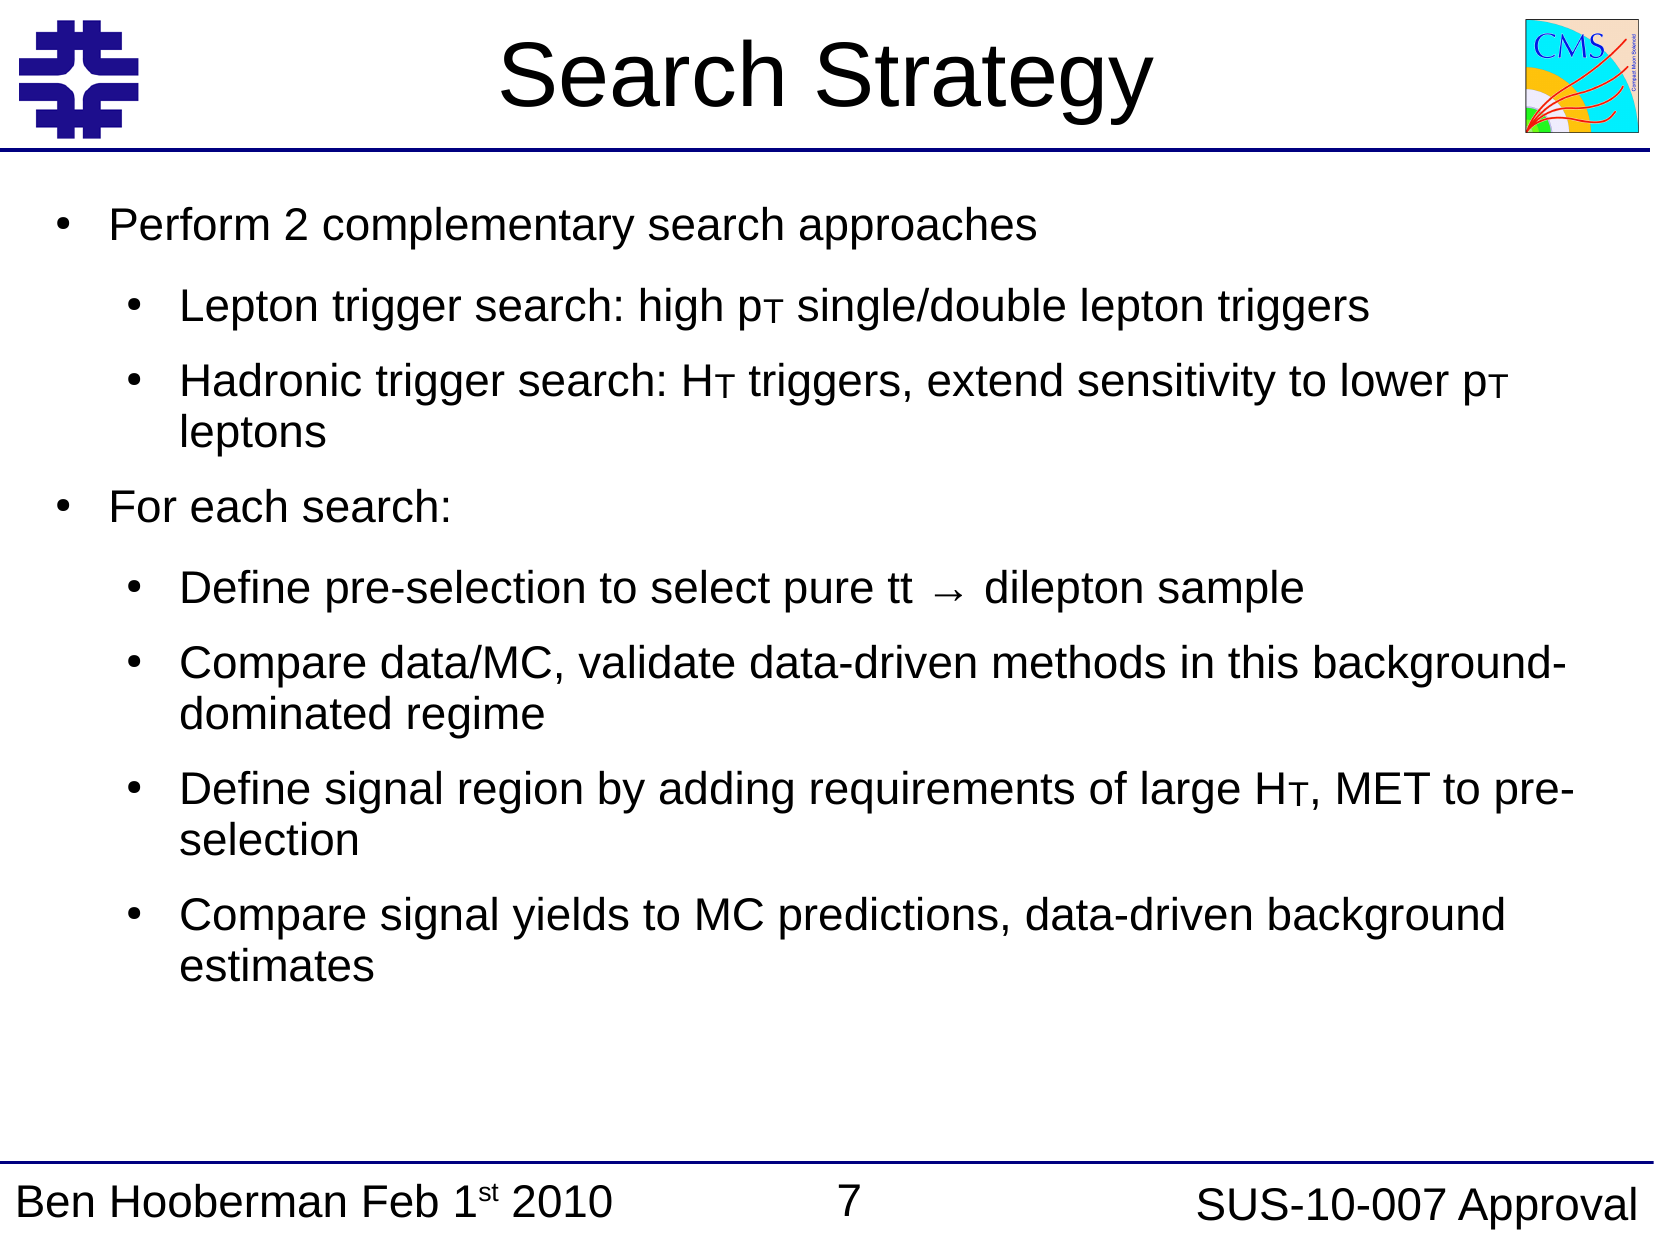

# Search Strategy
Perform 2 complementary search approaches
Lepton trigger search: high pT single/double lepton triggers
Hadronic trigger search: HT triggers, extend sensitivity to lower pT leptons
For each search:
Define pre-selection to select pure tt → dilepton sample
Compare data/MC, validate data-driven methods in this background-dominated regime
Define signal region by adding requirements of large HT, MET to pre-selection
Compare signal yields to MC predictions, data-driven background estimates
7